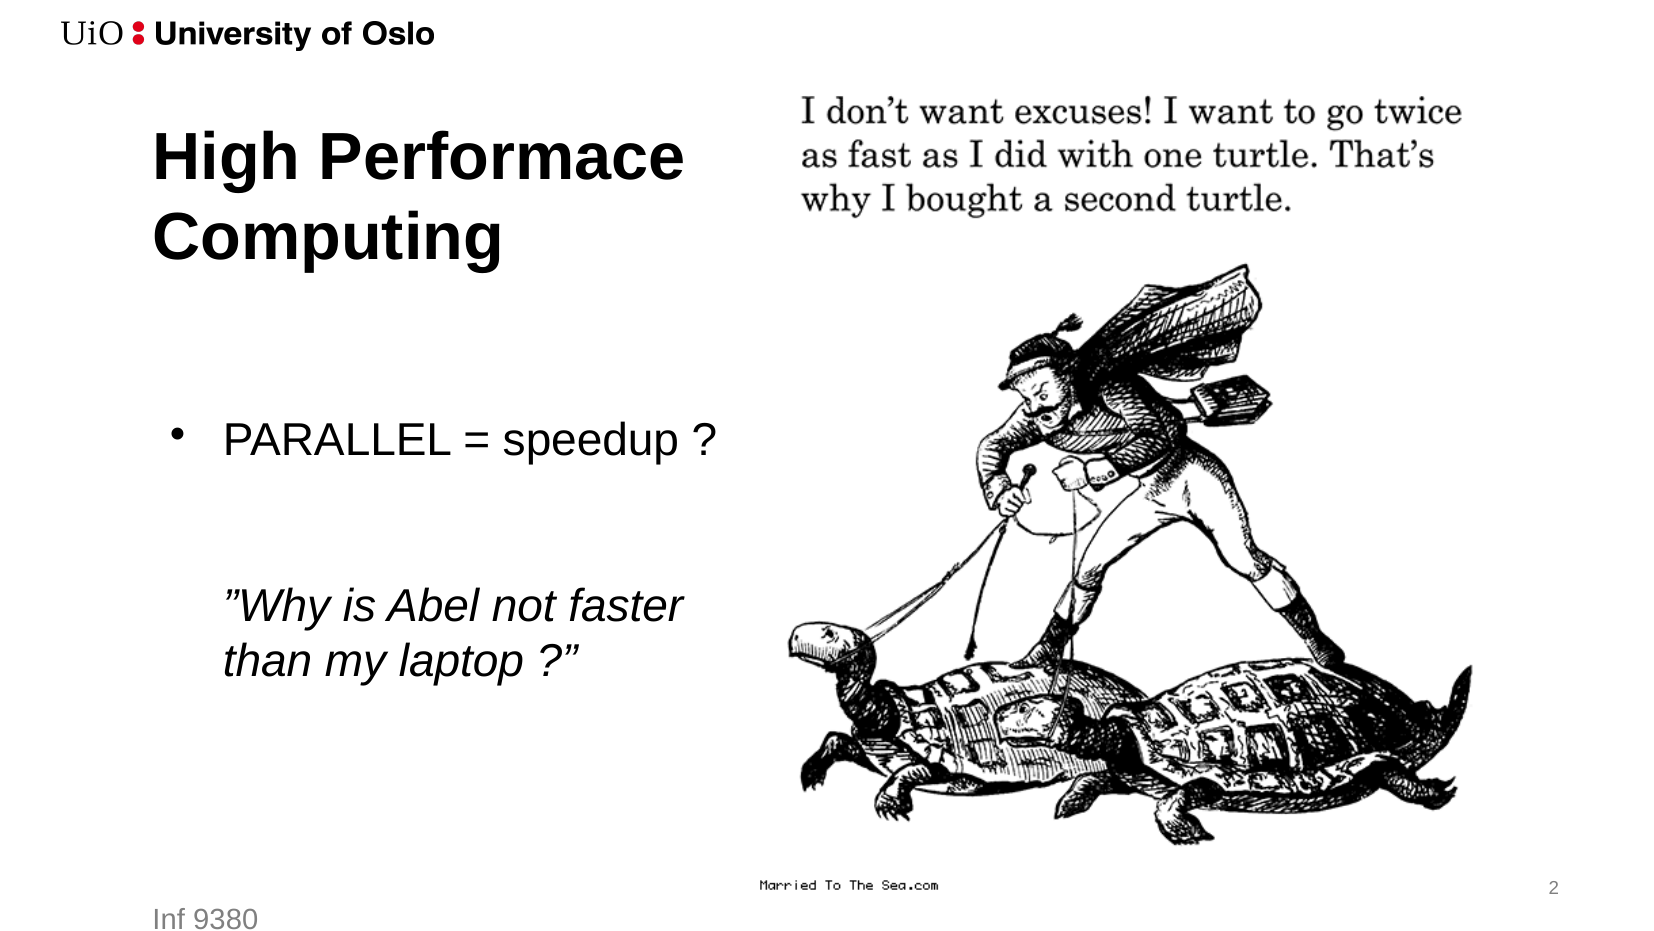

High Performace
Computing
PARALLEL = speedup ?
”Why is Abel not faster
than my laptop ?”
Inf 9380